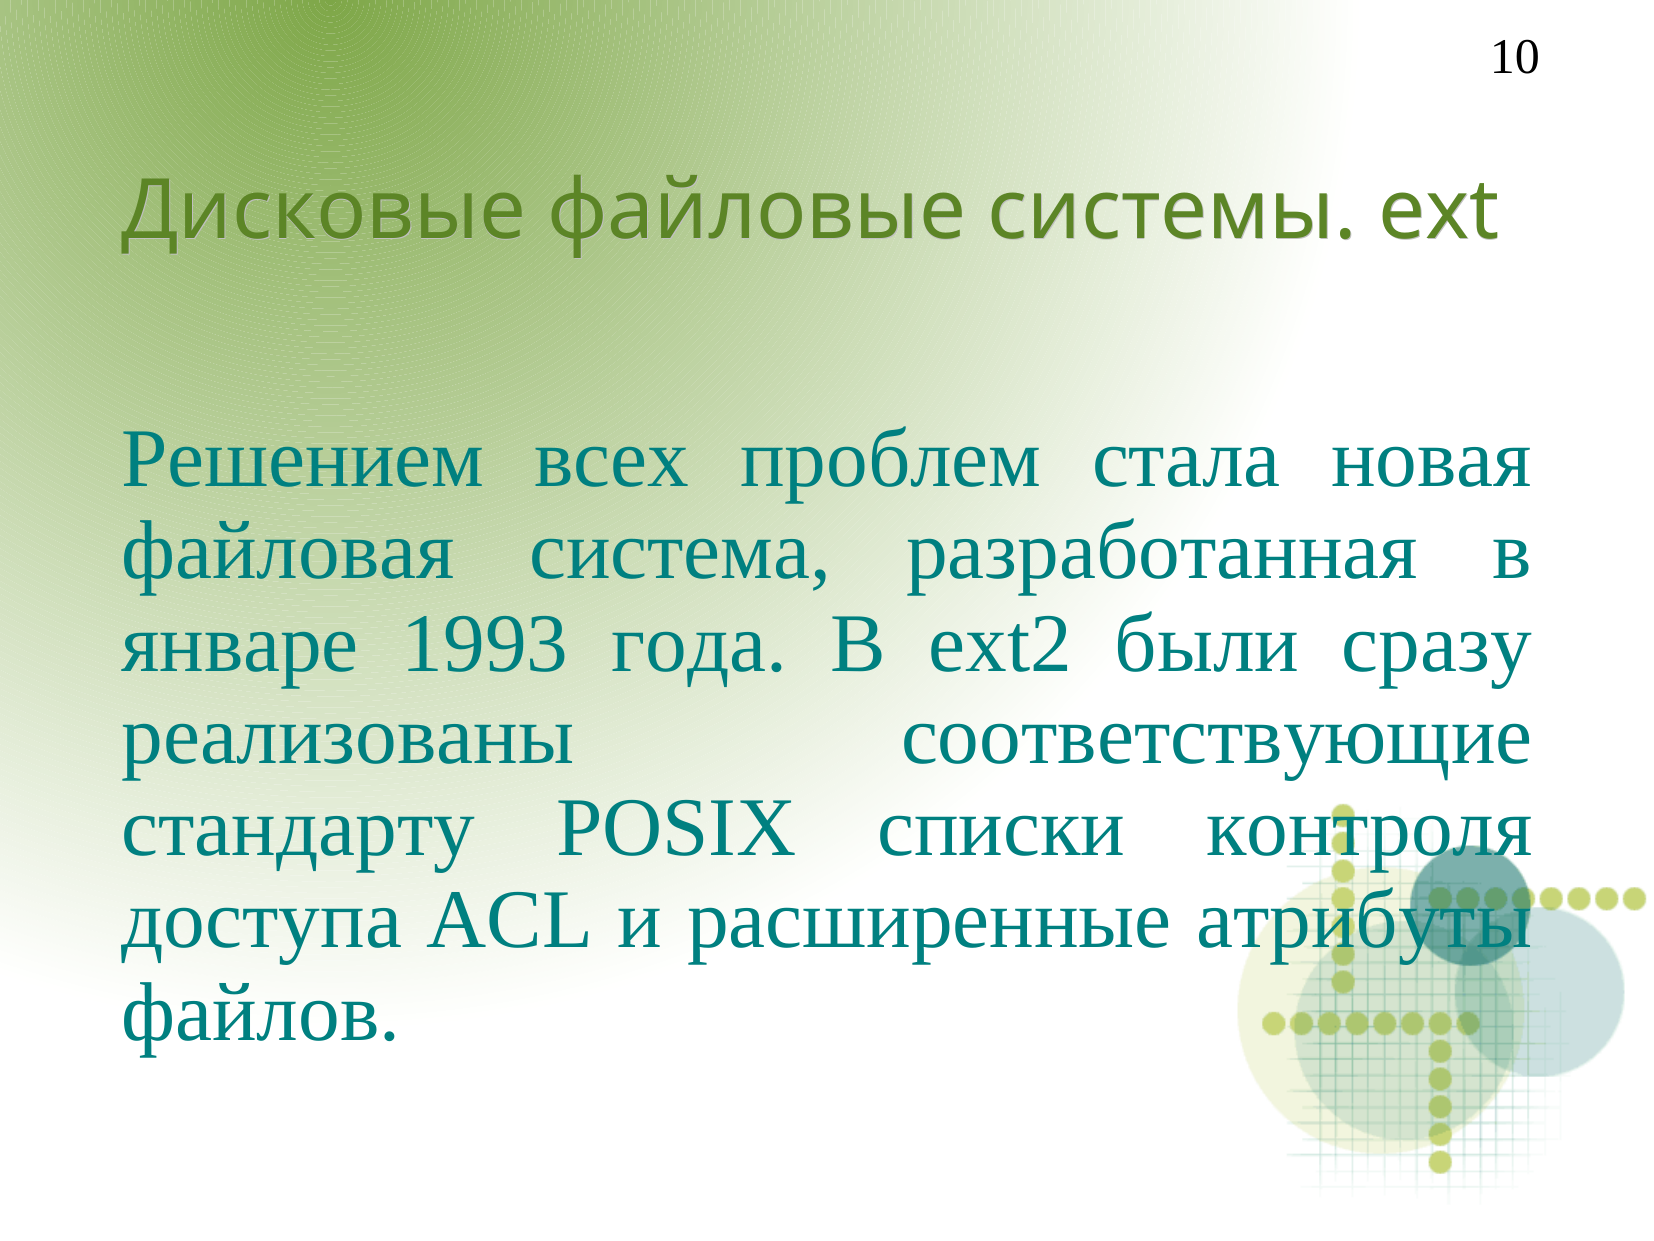

# Дисковые файловые системы. ext
Решением всех проблем стала новая файловая система, разработанная в январе 1993 года. В ext2 были сразу реализованы соответствующие стандарту POSIX списки контроля доступа ACL и расширенные атрибуты файлов.